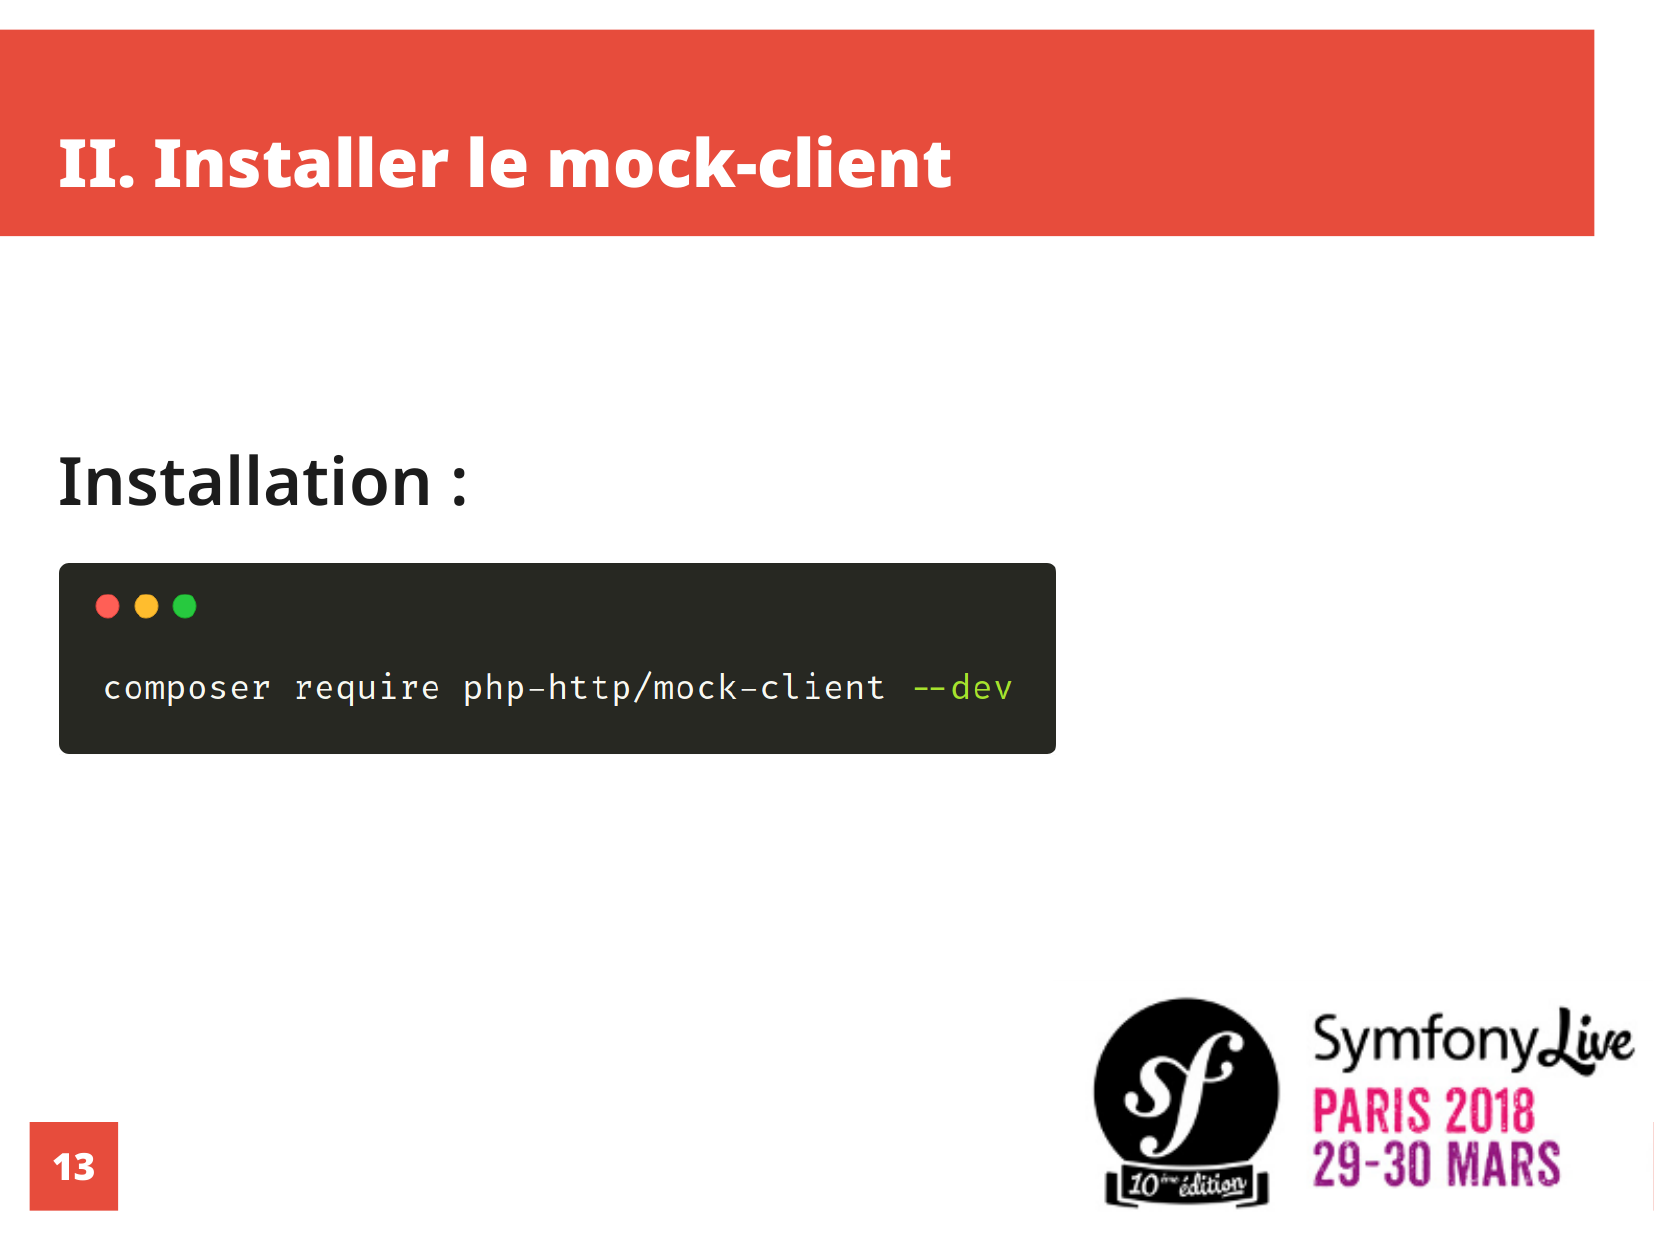

# II. Installer le mock-client
Installation :
13